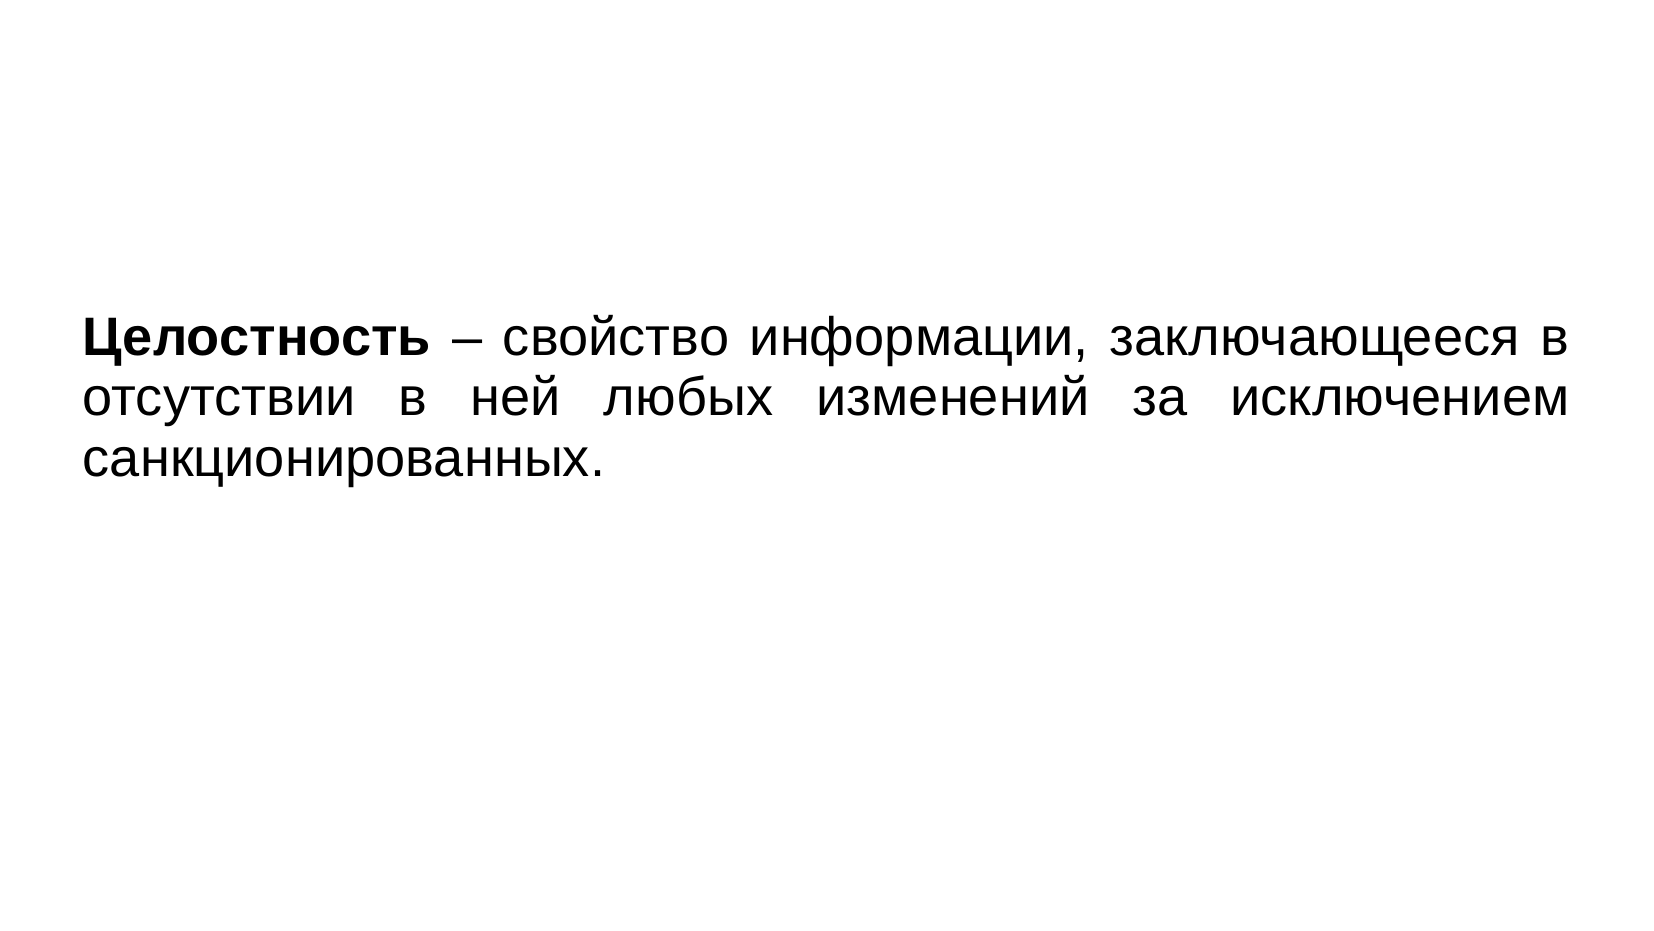

# Целостность – свойство информации, заключающееся в отсутствии в ней любых изменений за исключением санкционированных.